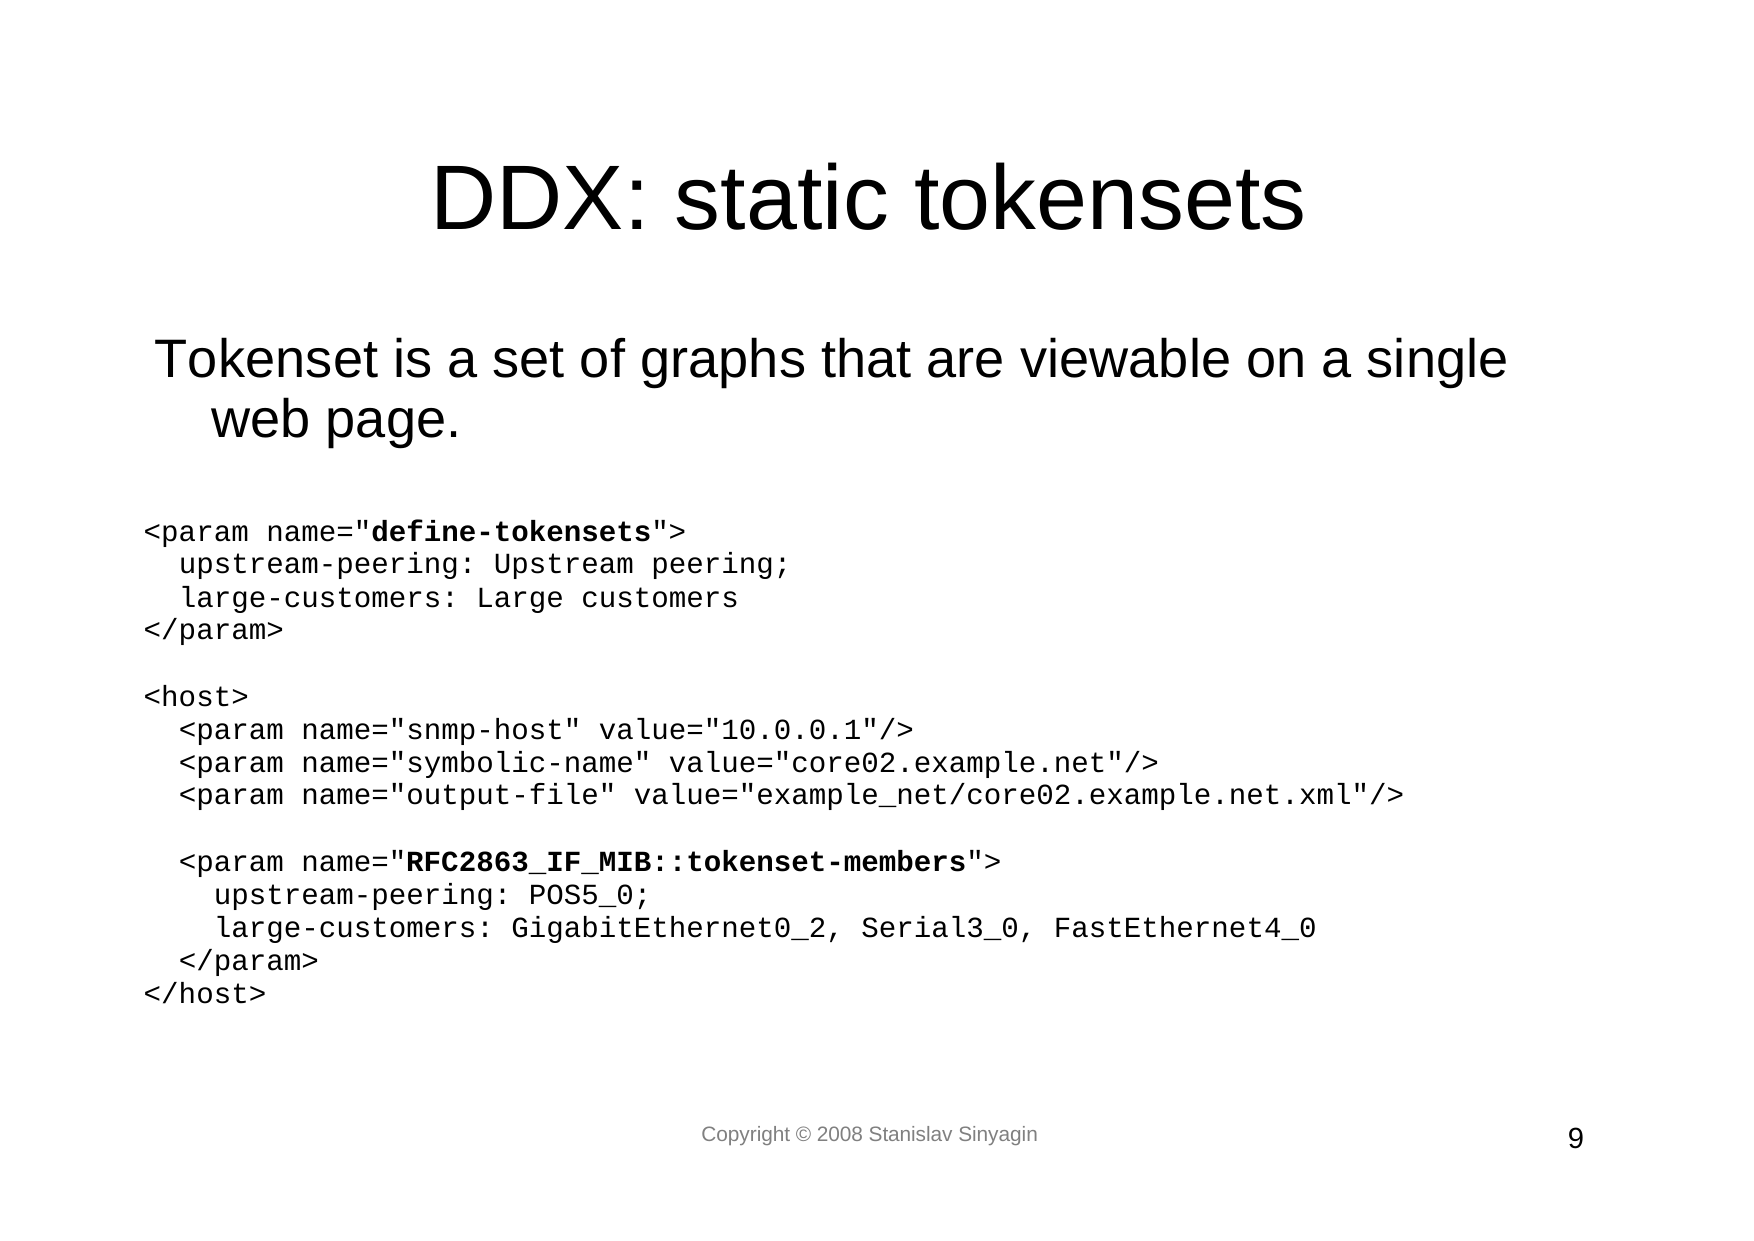

# DDX: static tokensets
Tokenset is a set of graphs that are viewable on a single web page.
<param name="define-tokensets">
 upstream-peering: Upstream peering;
 large-customers: Large customers
</param>
<host>
 <param name="snmp-host" value="10.0.0.1"/>
 <param name="symbolic-name" value="core02.example.net"/>
 <param name="output-file" value="example_net/core02.example.net.xml"/>
 <param name="RFC2863_IF_MIB::tokenset-members">
 upstream-peering: POS5_0;
 large-customers: GigabitEthernet0_2, Serial3_0, FastEthernet4_0
 </param>
</host>
Copyright © 2008 Stanislav Sinyagin
9